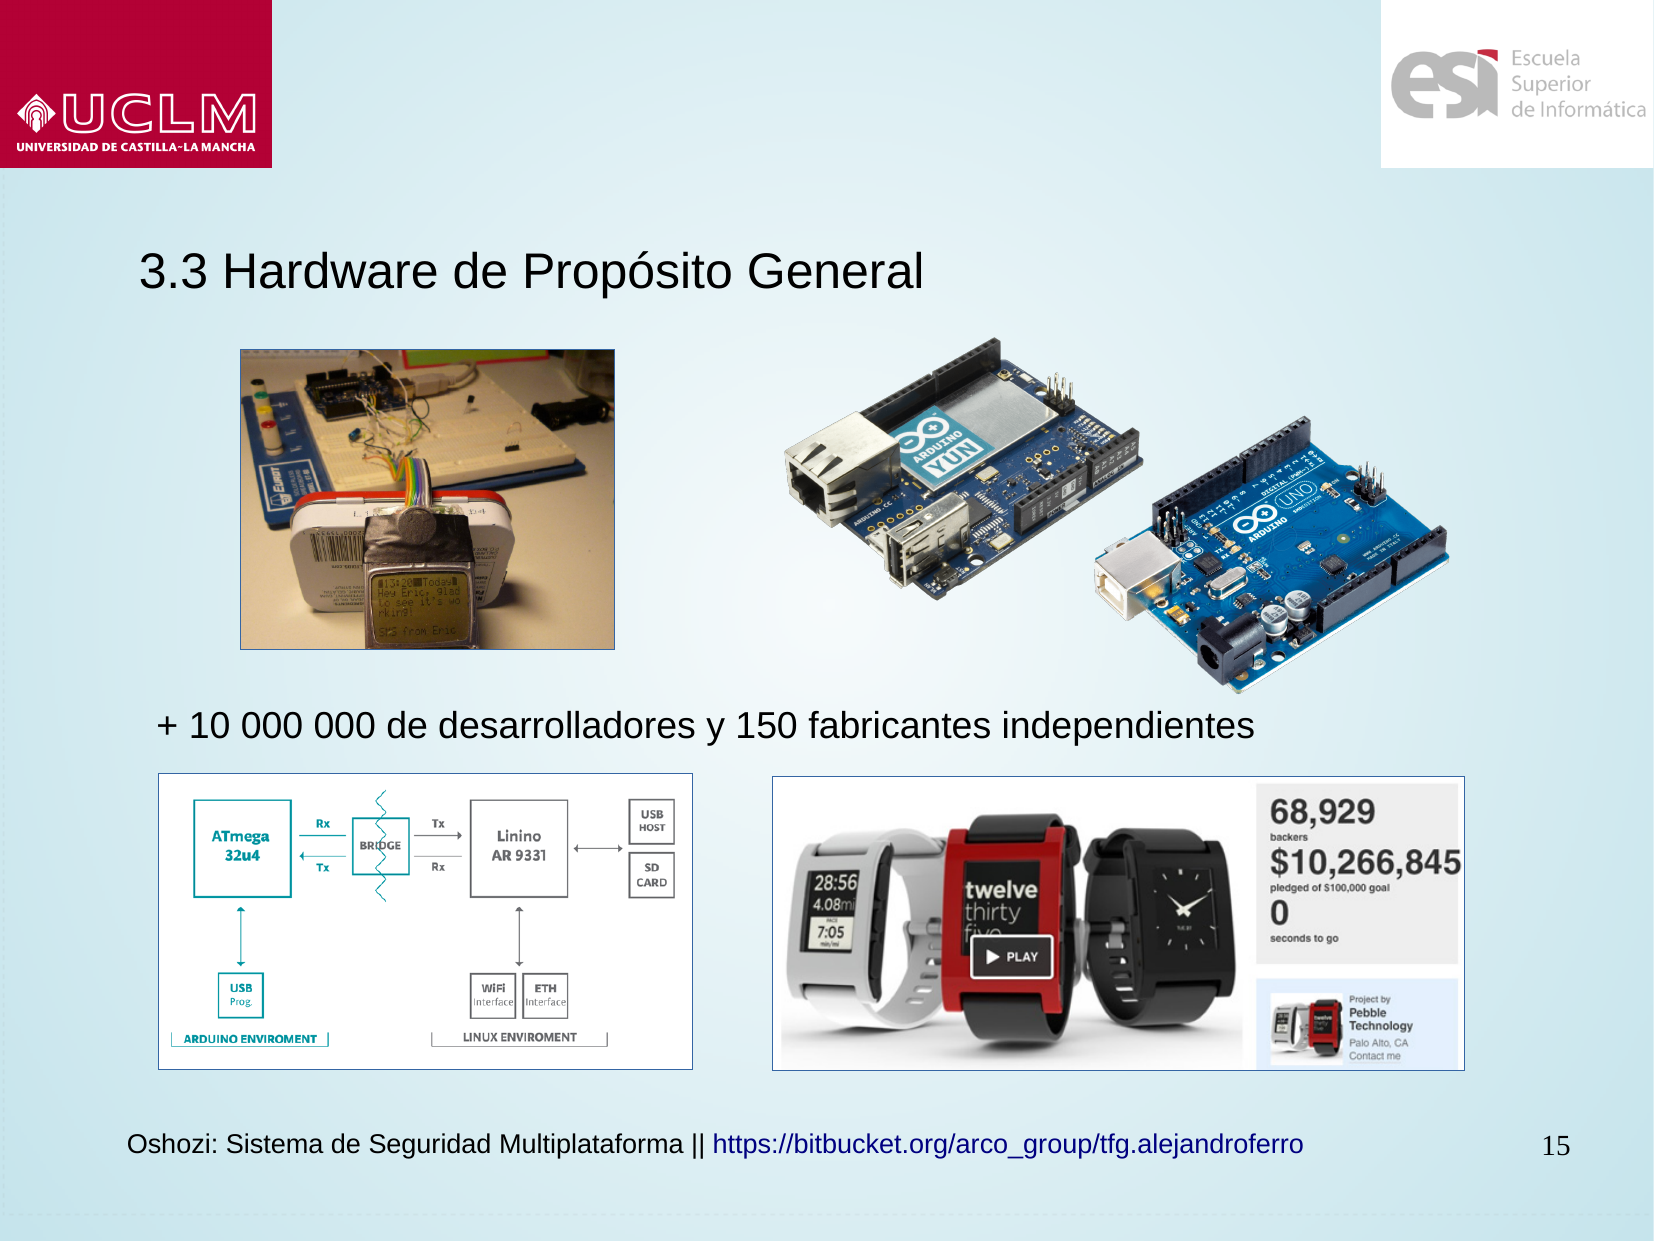

3.3 Hardware de Propósito General
+ 10 000 000 de desarrolladores y 150 fabricantes independientes
Oshozi: Sistema de Seguridad Multiplataforma || https://bitbucket.org/arco_group/tfg.alejandroferro
15